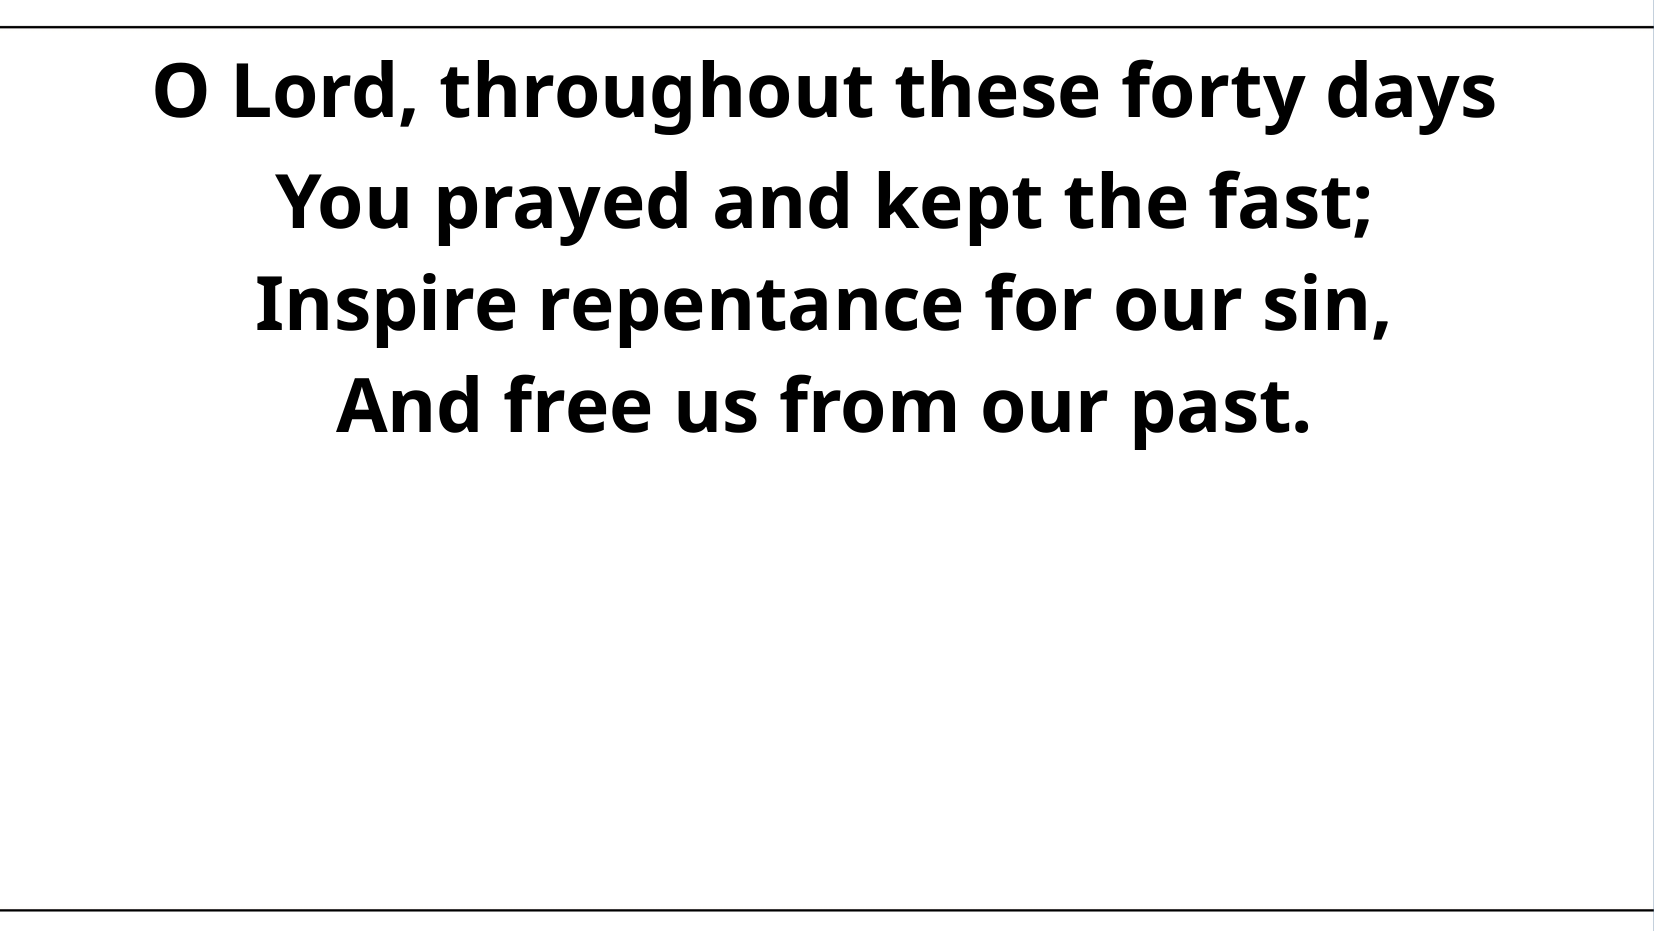

O Lord, throughout these forty days
You prayed and kept the fast;
Inspire repentance for our sin,
And free us from our past.